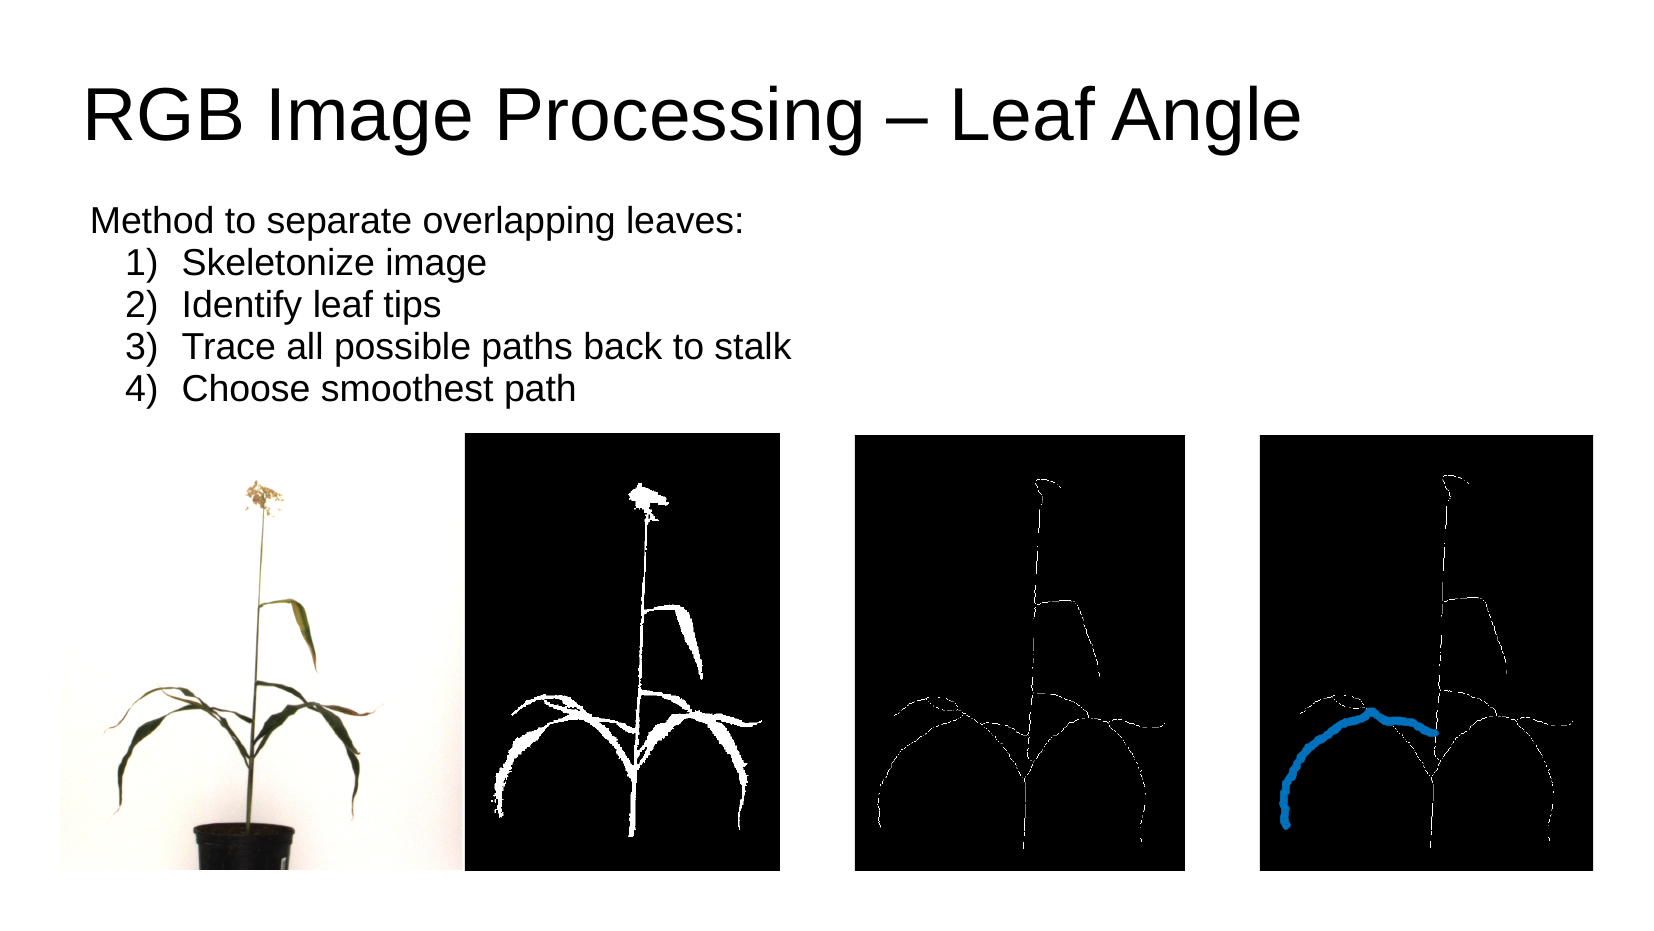

# RGB Image Processing – Leaf Angle
Method to separate overlapping leaves:
 Skeletonize image
 Identify leaf tips
 Trace all possible paths back to stalk
 Choose smoothest path